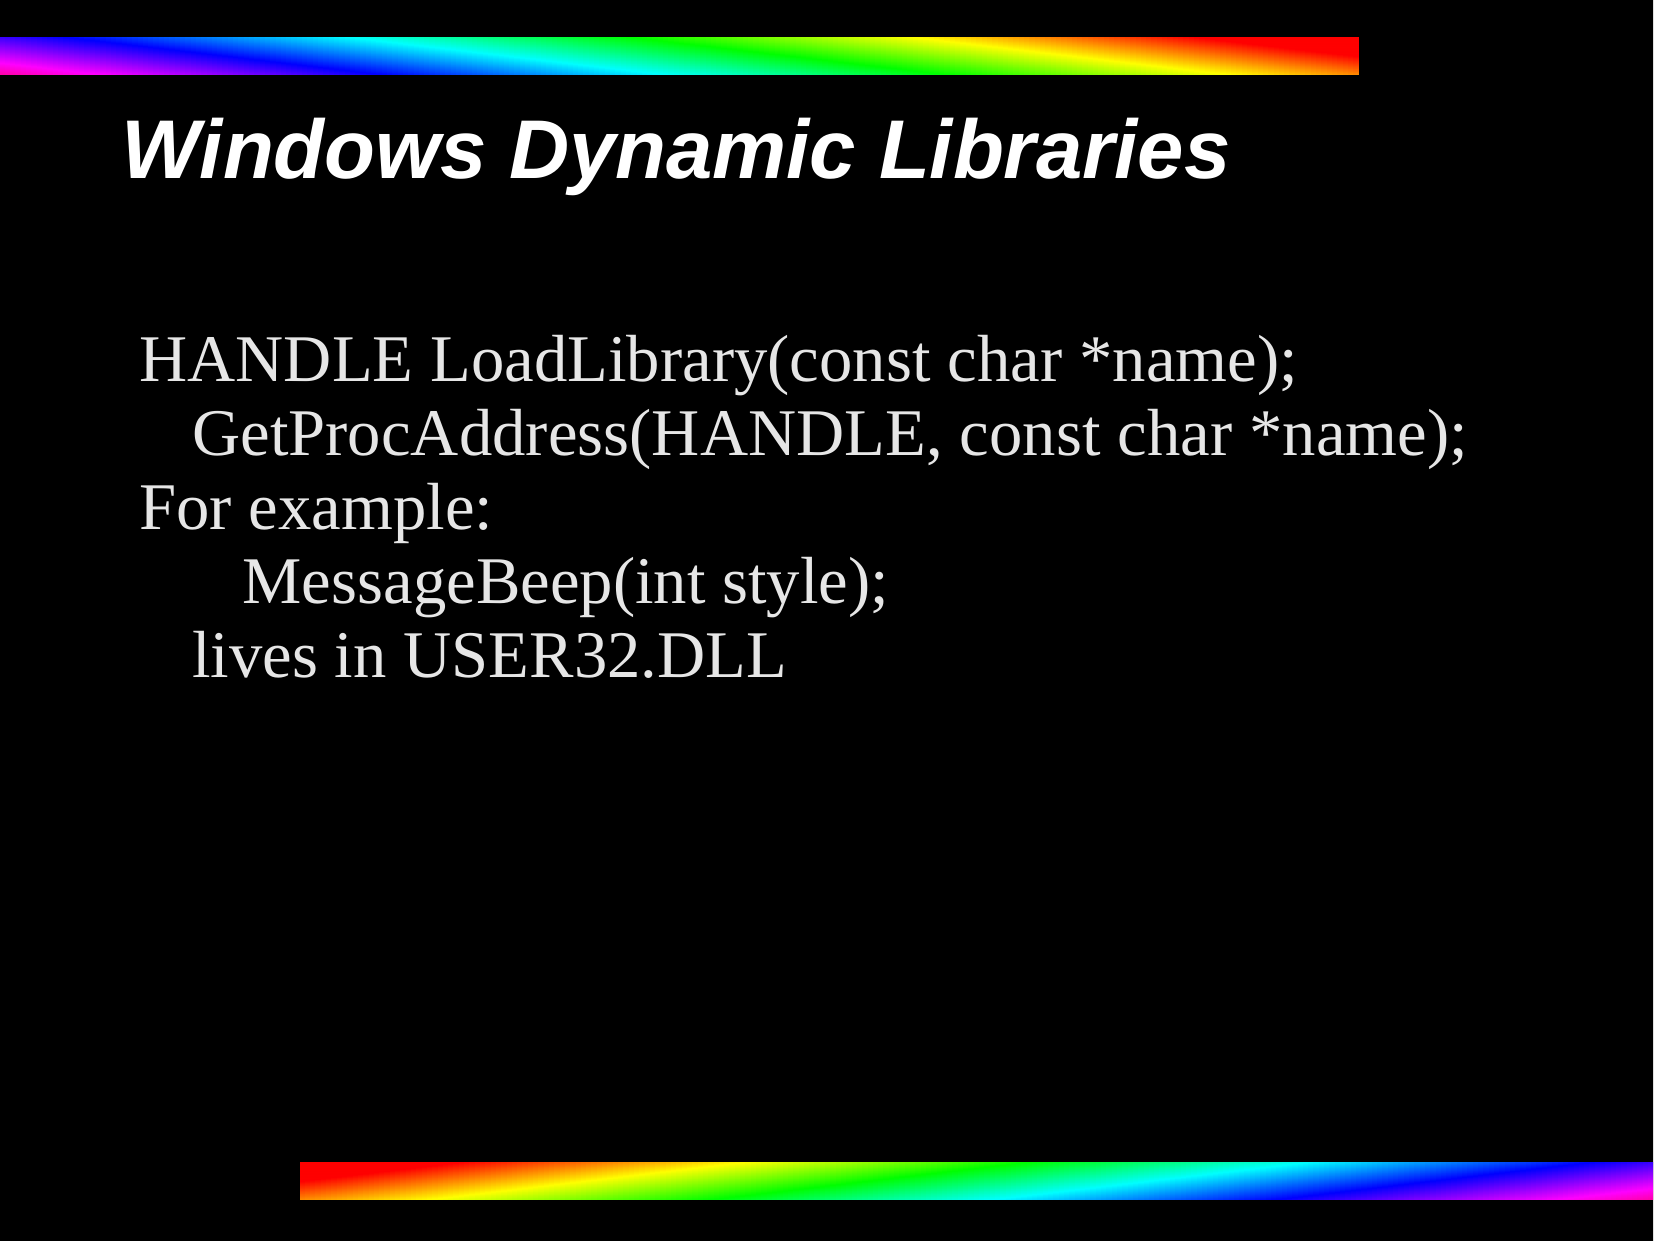

# Windows Dynamic Libraries
HANDLE LoadLibrary(const char *name);
GetProcAddress(HANDLE, const char *name);
For example:
 MessageBeep(int style);
lives in USER32.DLL